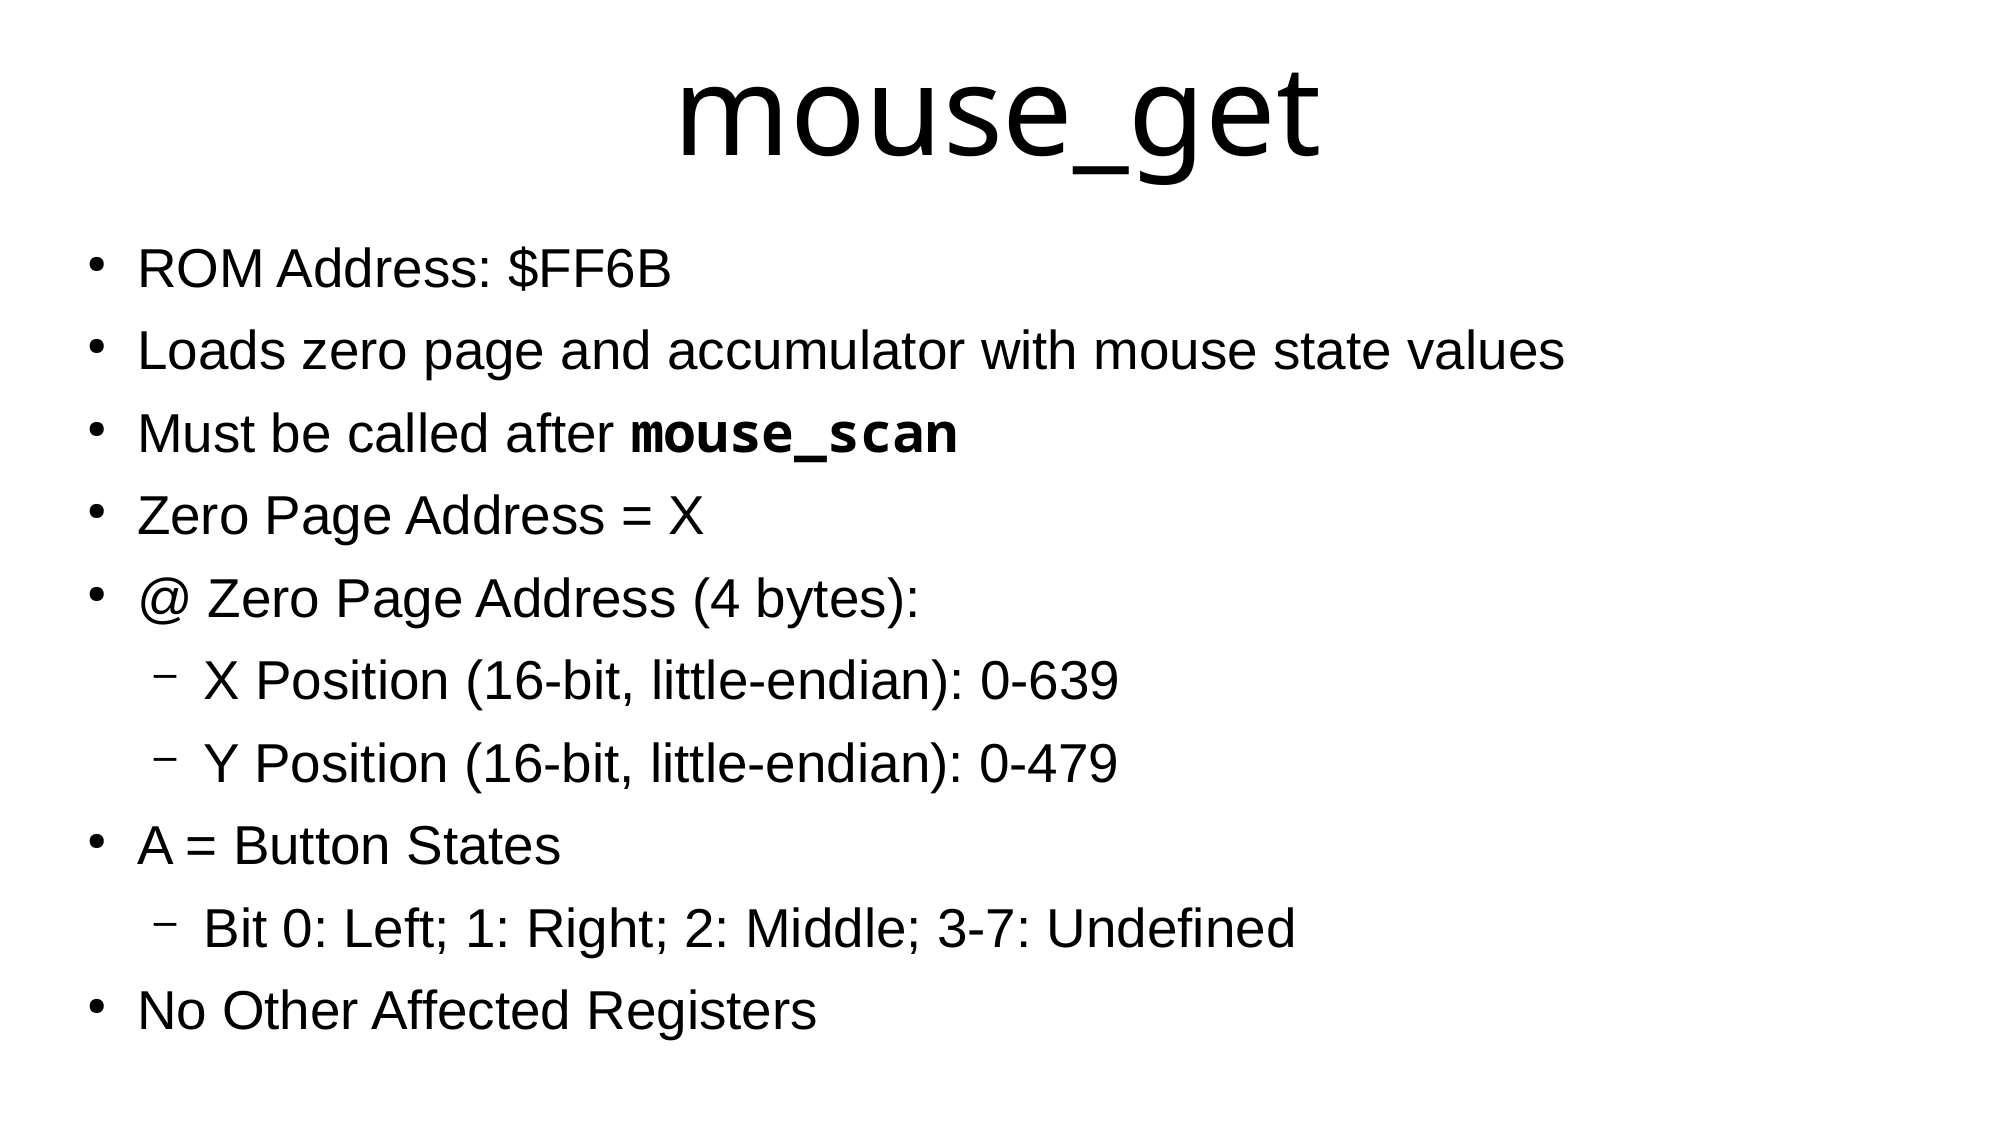

mouse_get
# ROM Address: $FF6B
Loads zero page and accumulator with mouse state values
Must be called after mouse_scan
Zero Page Address = X
@ Zero Page Address (4 bytes):
X Position (16-bit, little-endian): 0-639
Y Position (16-bit, little-endian): 0-479
A = Button States
Bit 0: Left; 1: Right; 2: Middle; 3-7: Undefined
No Other Affected Registers